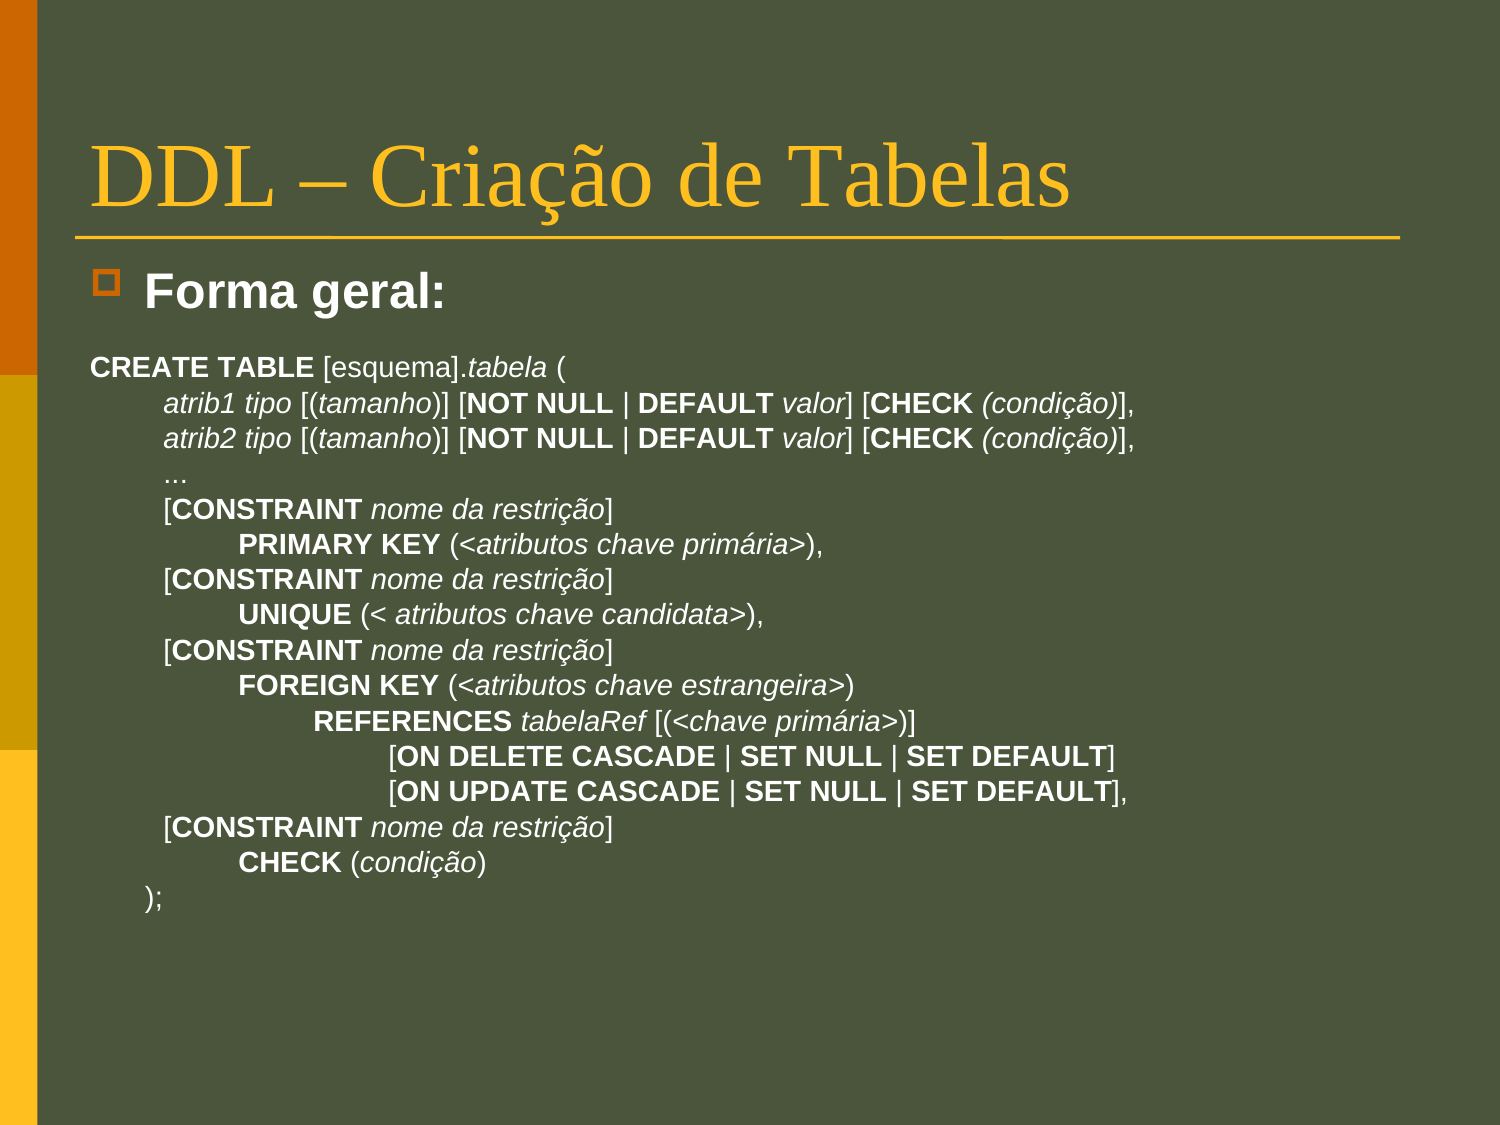

# DDL – Criação de Tabelas
Forma geral:
CREATE TABLE [esquema].tabela (
		atrib1 tipo [(tamanho)] [NOT NULL | DEFAULT valor] [CHECK (condição)],
		atrib2 tipo [(tamanho)] [NOT NULL | DEFAULT valor] [CHECK (condição)],
		...
		[CONSTRAINT nome da restrição]
			PRIMARY KEY (<atributos chave primária>),
		[CONSTRAINT nome da restrição]
			UNIQUE (< atributos chave candidata>),
		[CONSTRAINT nome da restrição]
			FOREIGN KEY (<atributos chave estrangeira>)
				REFERENCES tabelaRef [(<chave primária>)]
					[ON DELETE CASCADE | SET NULL | SET DEFAULT]
					[ON UPDATE CASCADE | SET NULL | SET DEFAULT],
		[CONSTRAINT nome da restrição]
			CHECK (condição)
	);